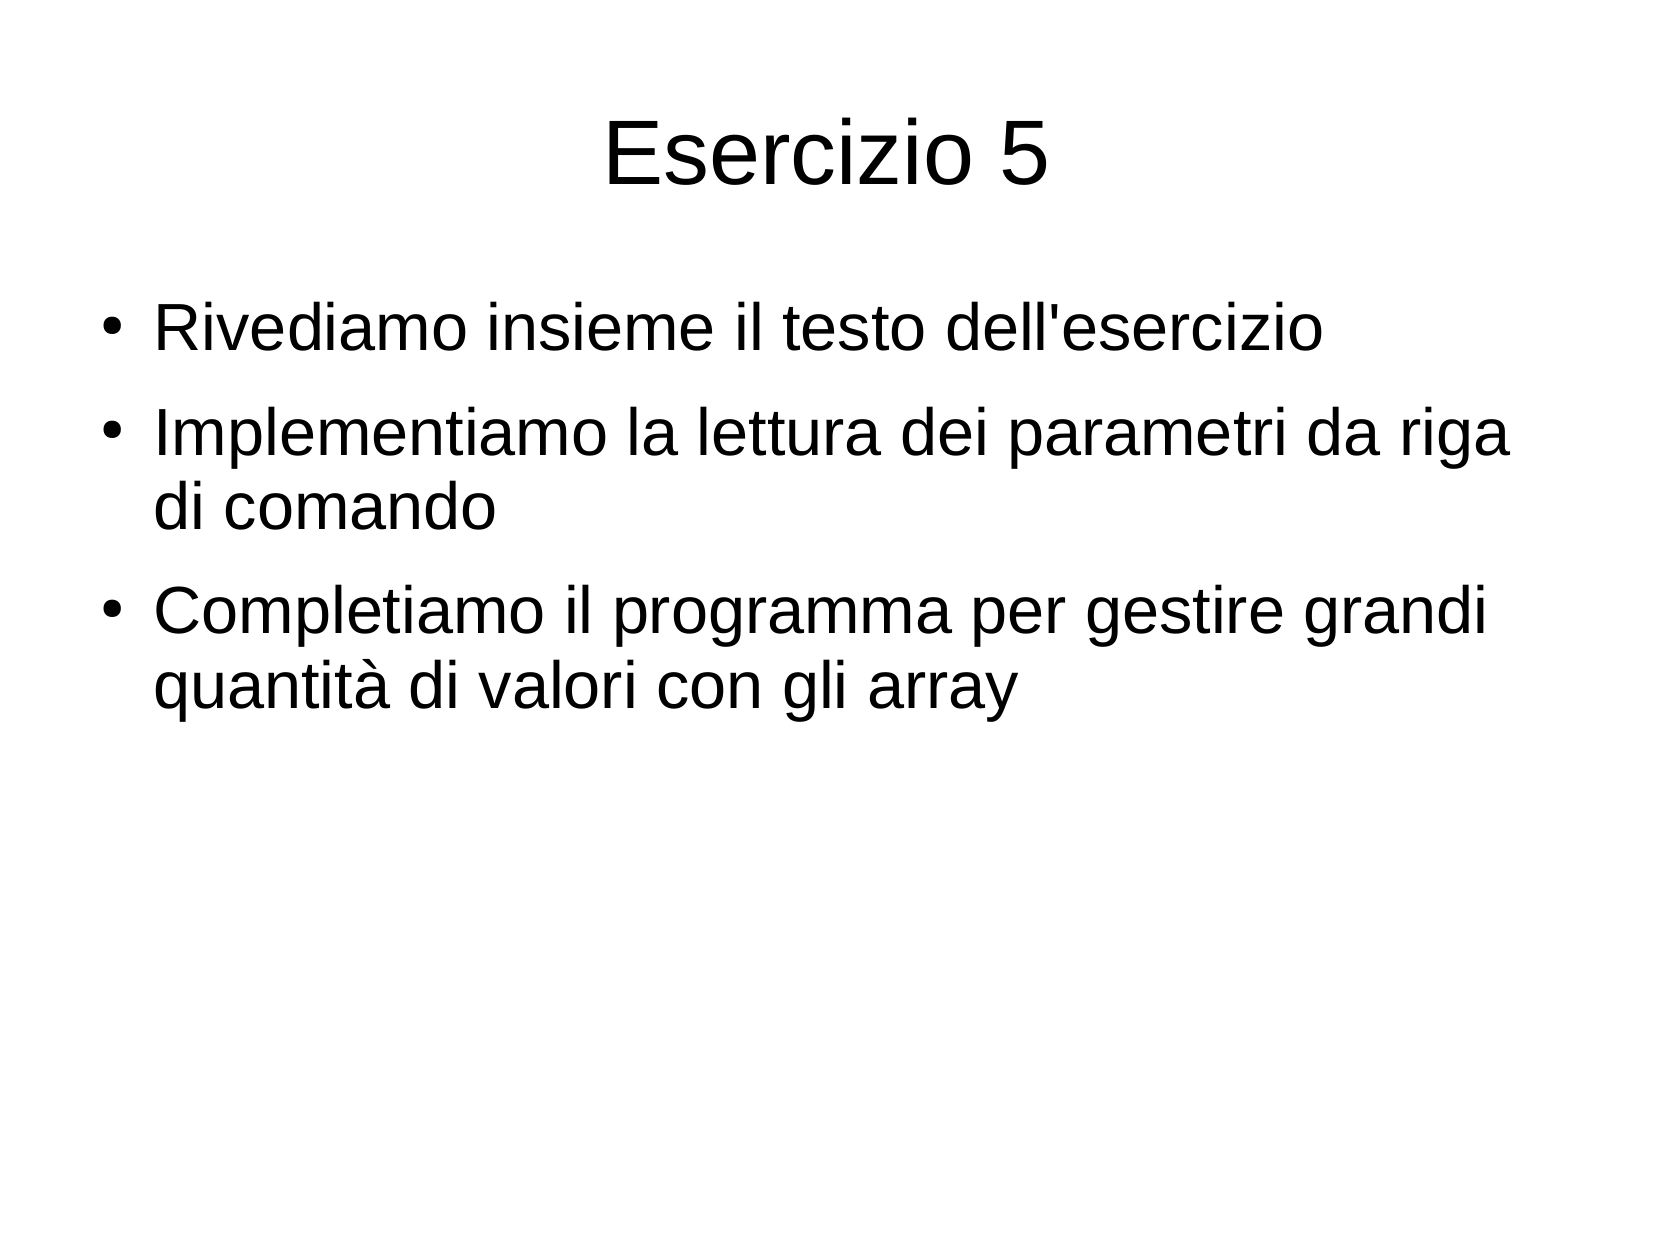

# Esercizio 5
Rivediamo insieme il testo dell'esercizio
Implementiamo la lettura dei parametri da riga di comando
Completiamo il programma per gestire grandi quantità di valori con gli array